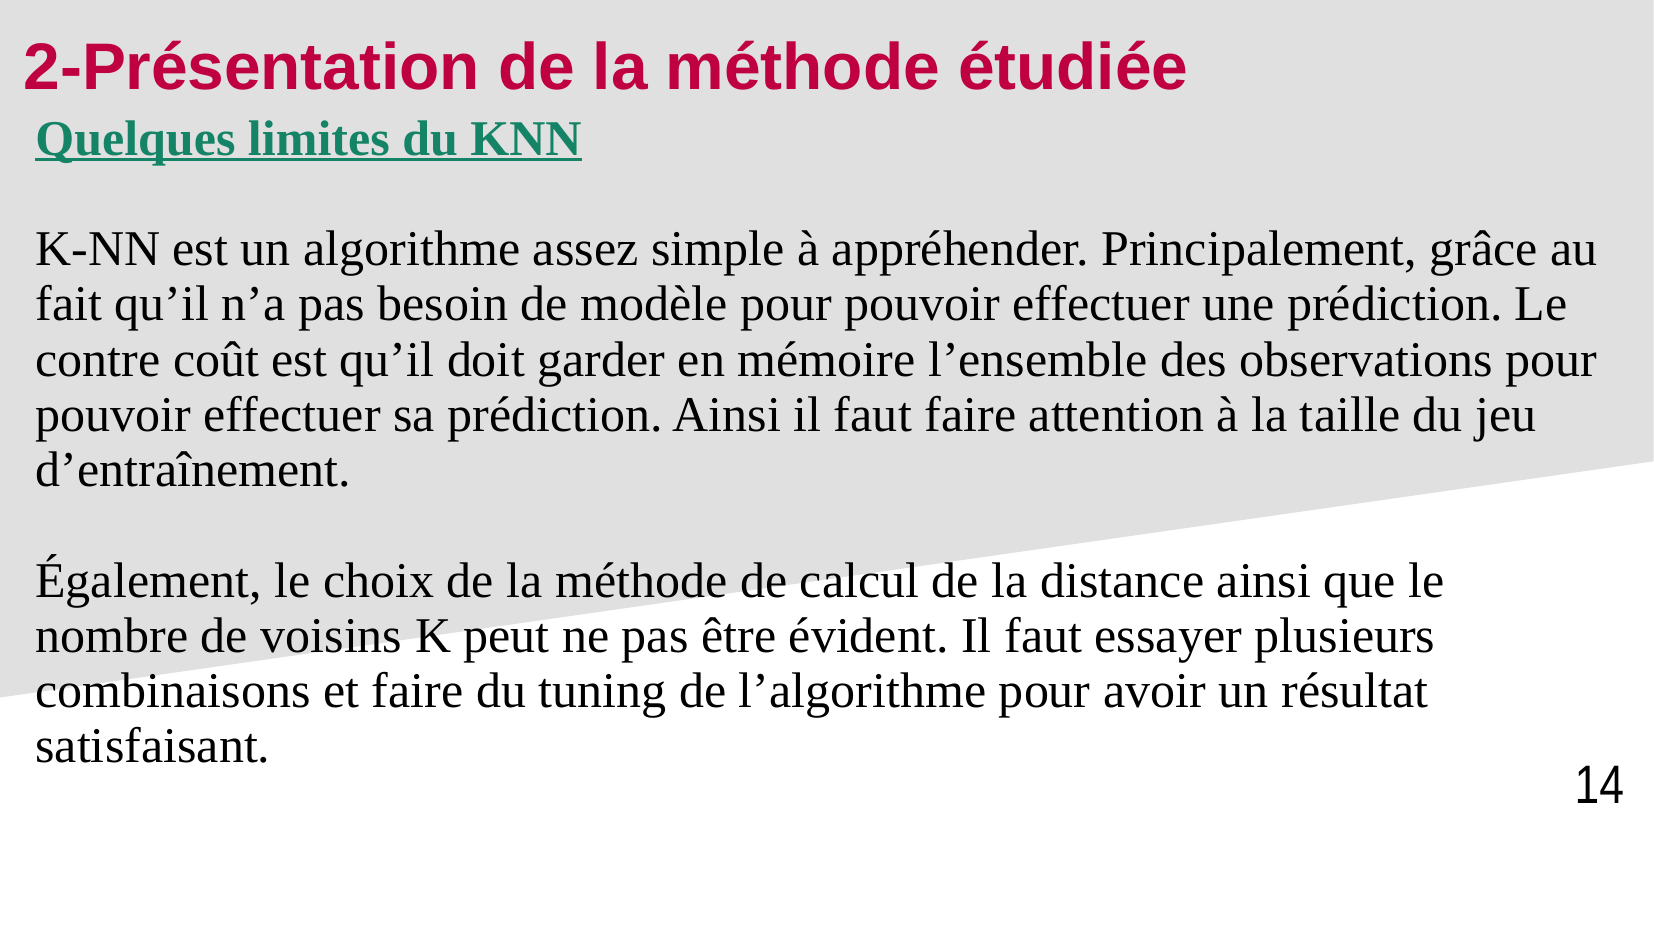

# 2-Présentation de la méthode étudiée
Quelques limites du KNN
K-NN est un algorithme assez simple à appréhender. Principalement, grâce au fait qu’il n’a pas besoin de modèle pour pouvoir effectuer une prédiction. Le contre coût est qu’il doit garder en mémoire l’ensemble des observations pour pouvoir effectuer sa prédiction. Ainsi il faut faire attention à la taille du jeu d’entraînement.
Également, le choix de la méthode de calcul de la distance ainsi que le nombre de voisins K peut ne pas être évident. Il faut essayer plusieurs combinaisons et faire du tuning de l’algorithme pour avoir un résultat satisfaisant.
14